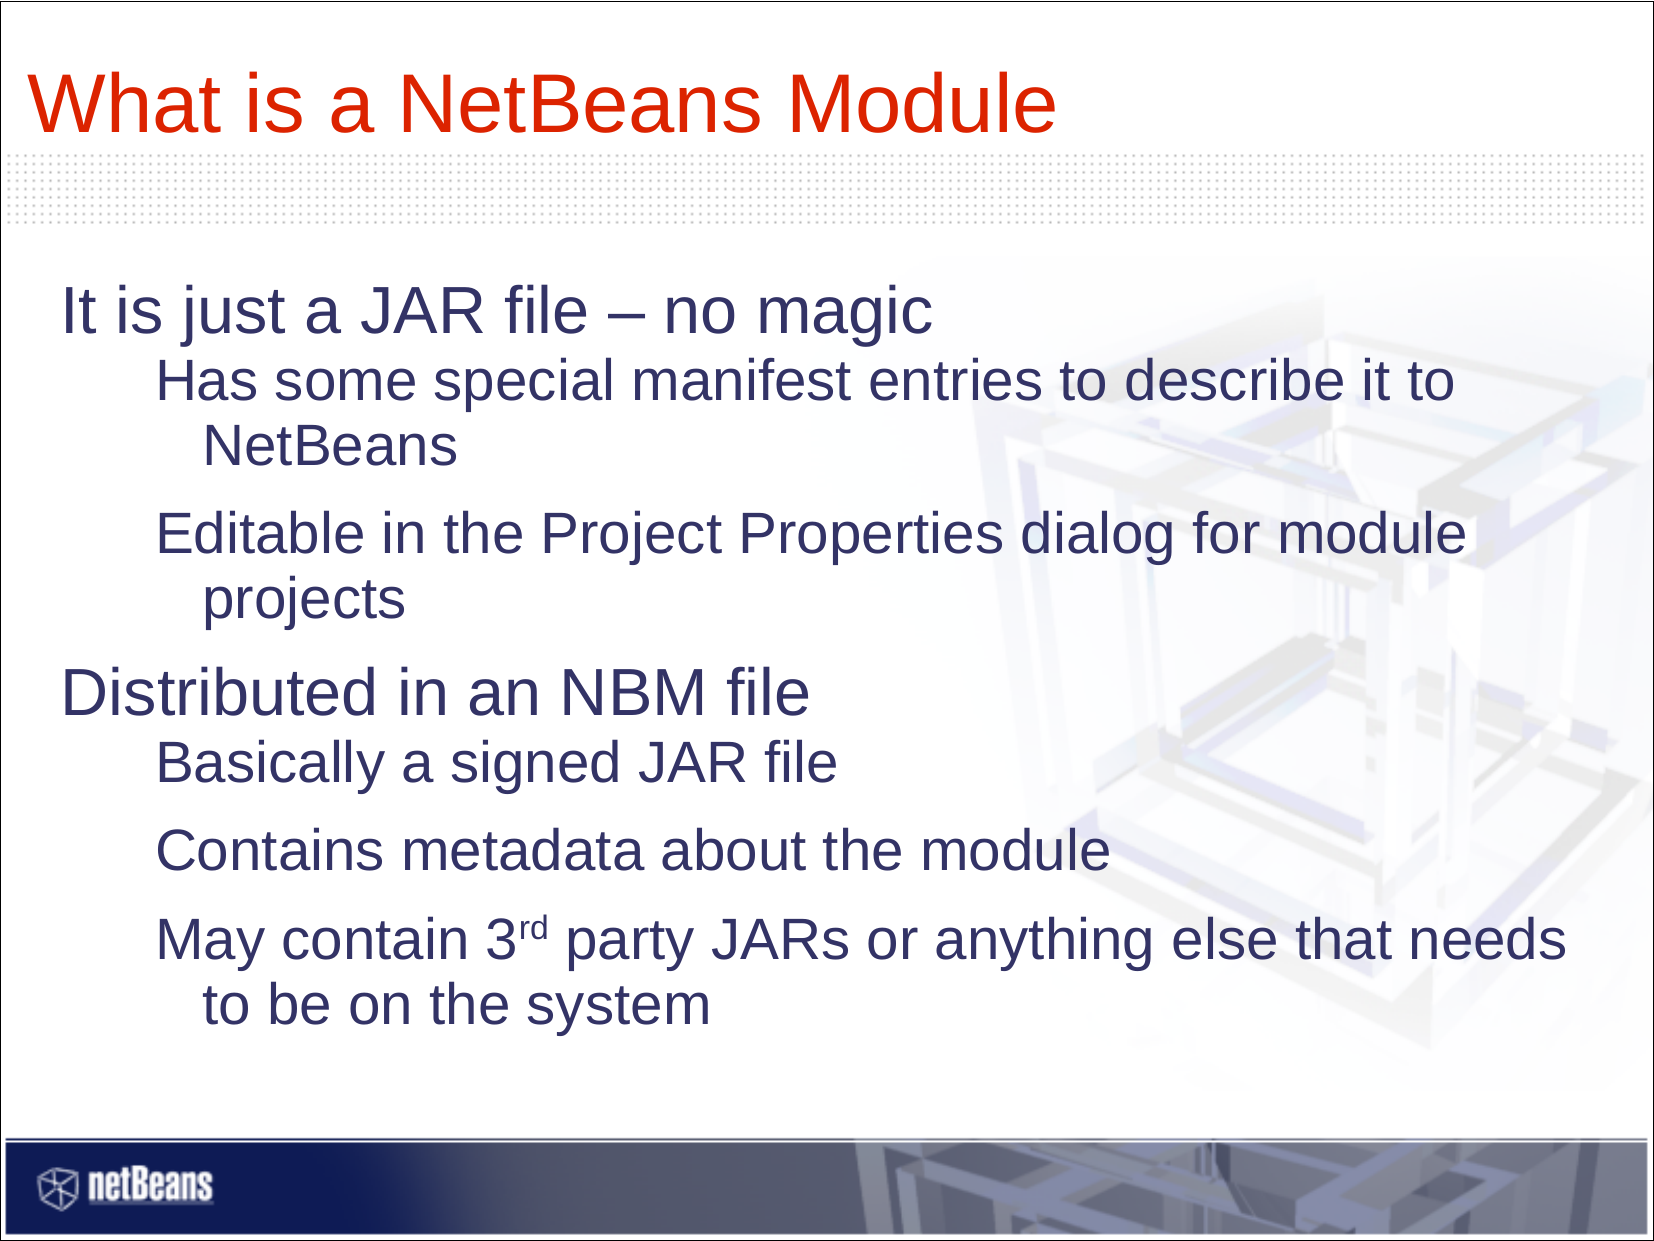

# What is a NetBeans Module
It is just a JAR file – no magic
Has some special manifest entries to describe it to NetBeans
Editable in the Project Properties dialog for module projects
Distributed in an NBM file
Basically a signed JAR file
Contains metadata about the module
May contain 3rd party JARs or anything else that needs to be on the system